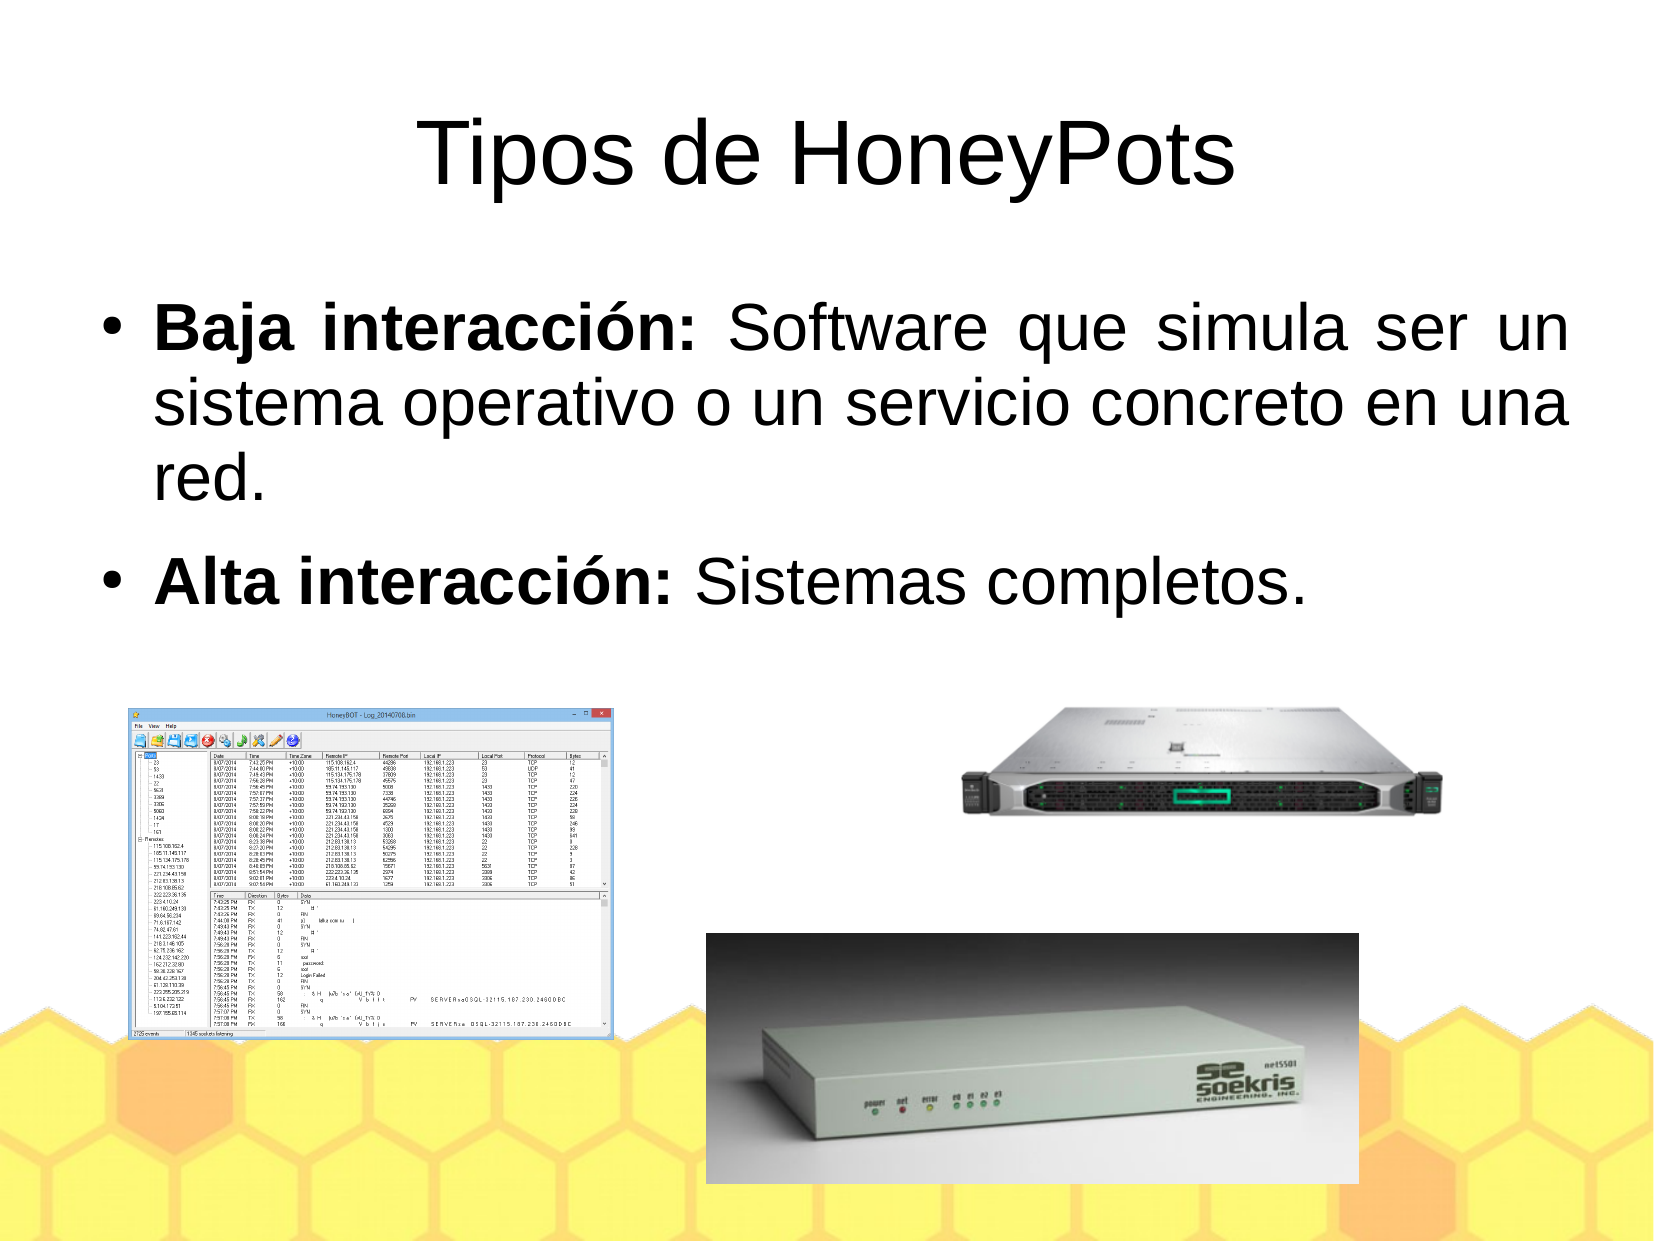

# Tipos de HoneyPots
Baja interacción: Software que simula ser un sistema operativo o un servicio concreto en una red.
Alta interacción: Sistemas completos.